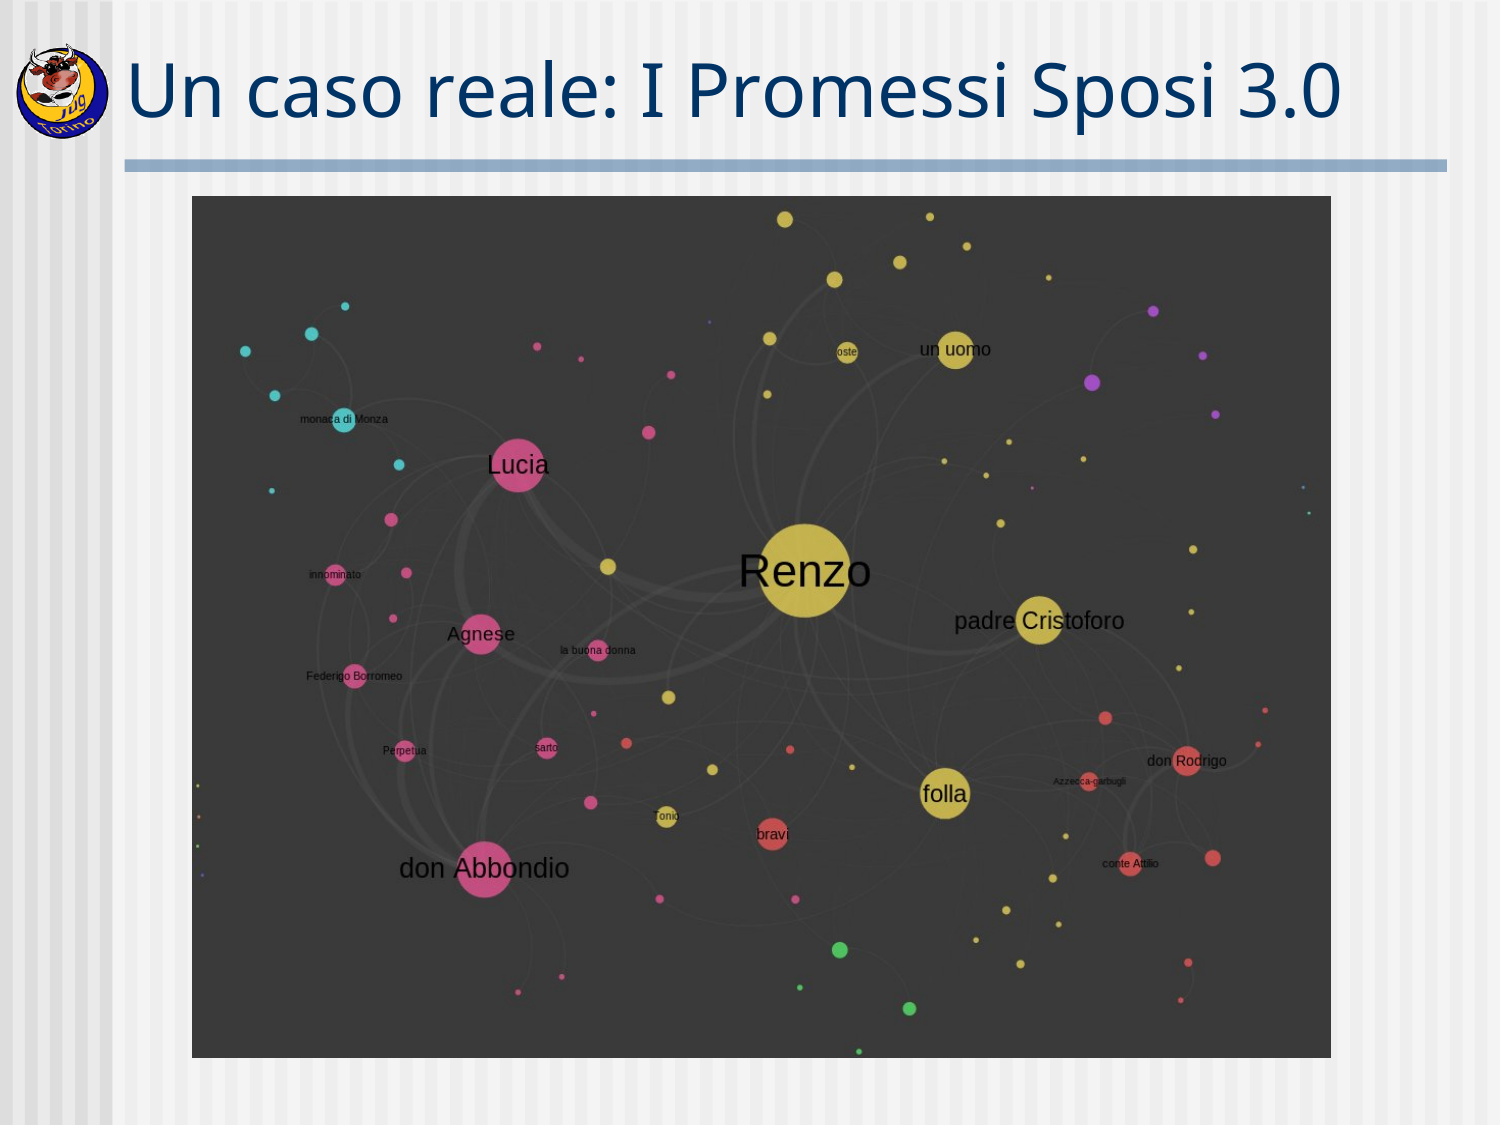

# Un caso reale: I Promessi Sposi 3.0